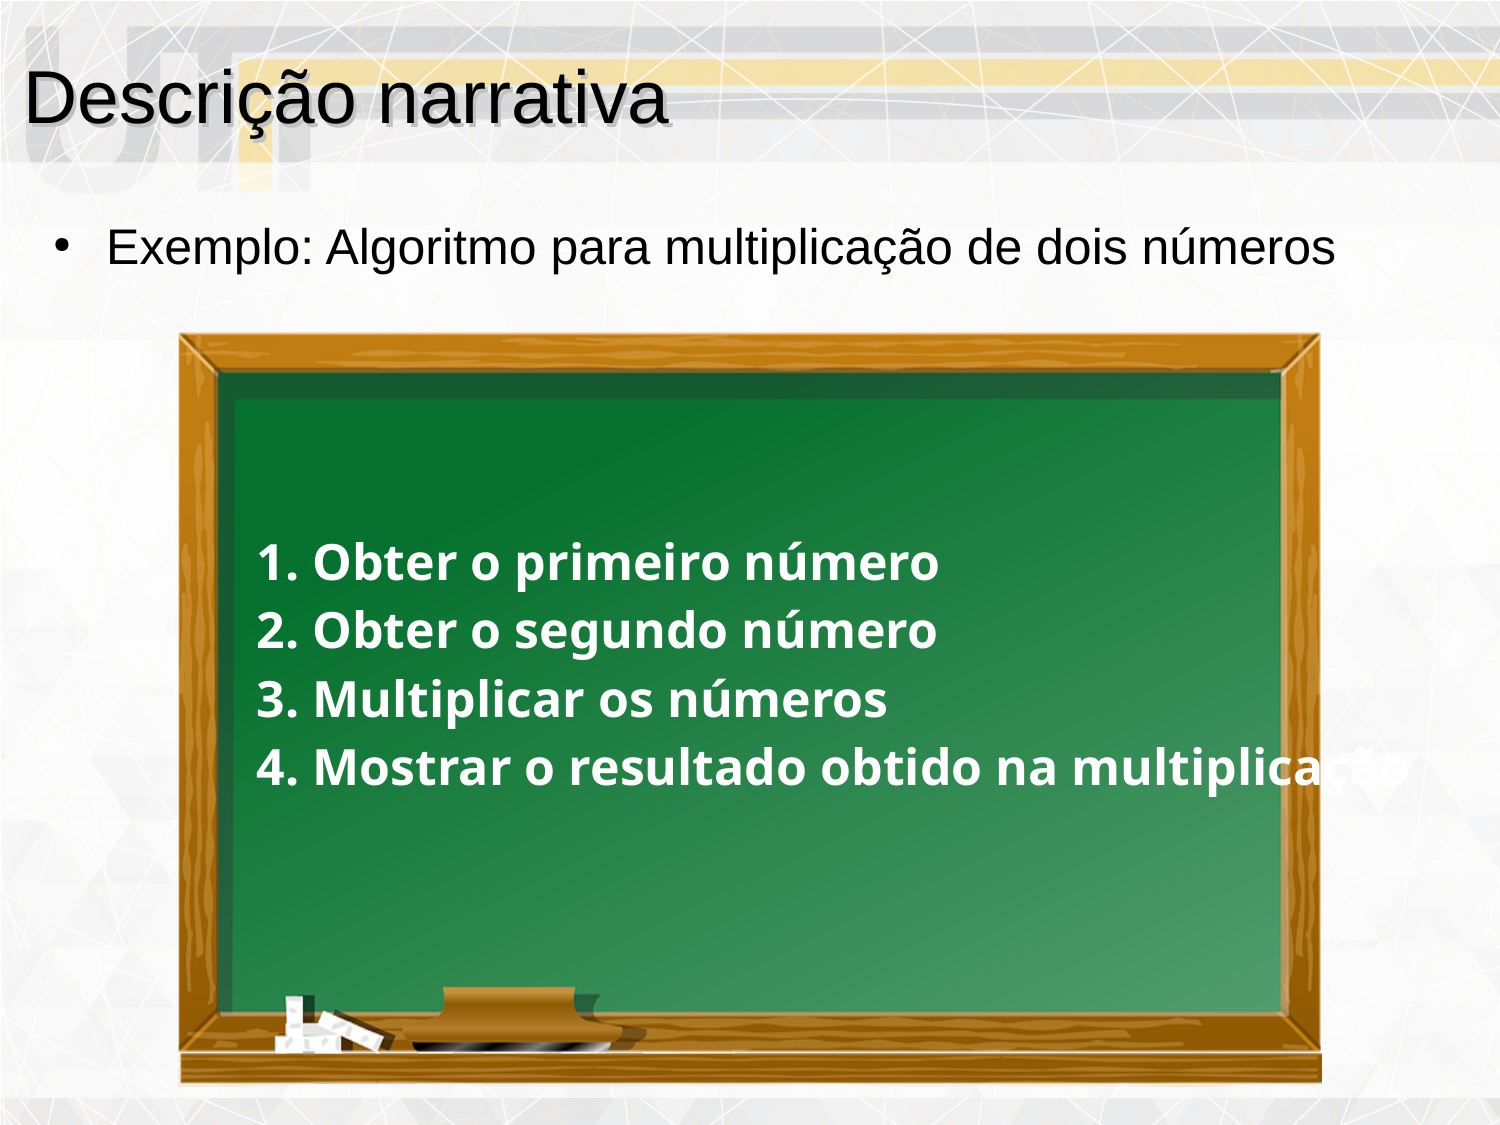

# Descrição narrativa
Exemplo: Algoritmo para multiplicação de dois números
1. Obter o primeiro número
2. Obter o segundo número
3. Multiplicar os números
4. Mostrar o resultado obtido na multiplicação